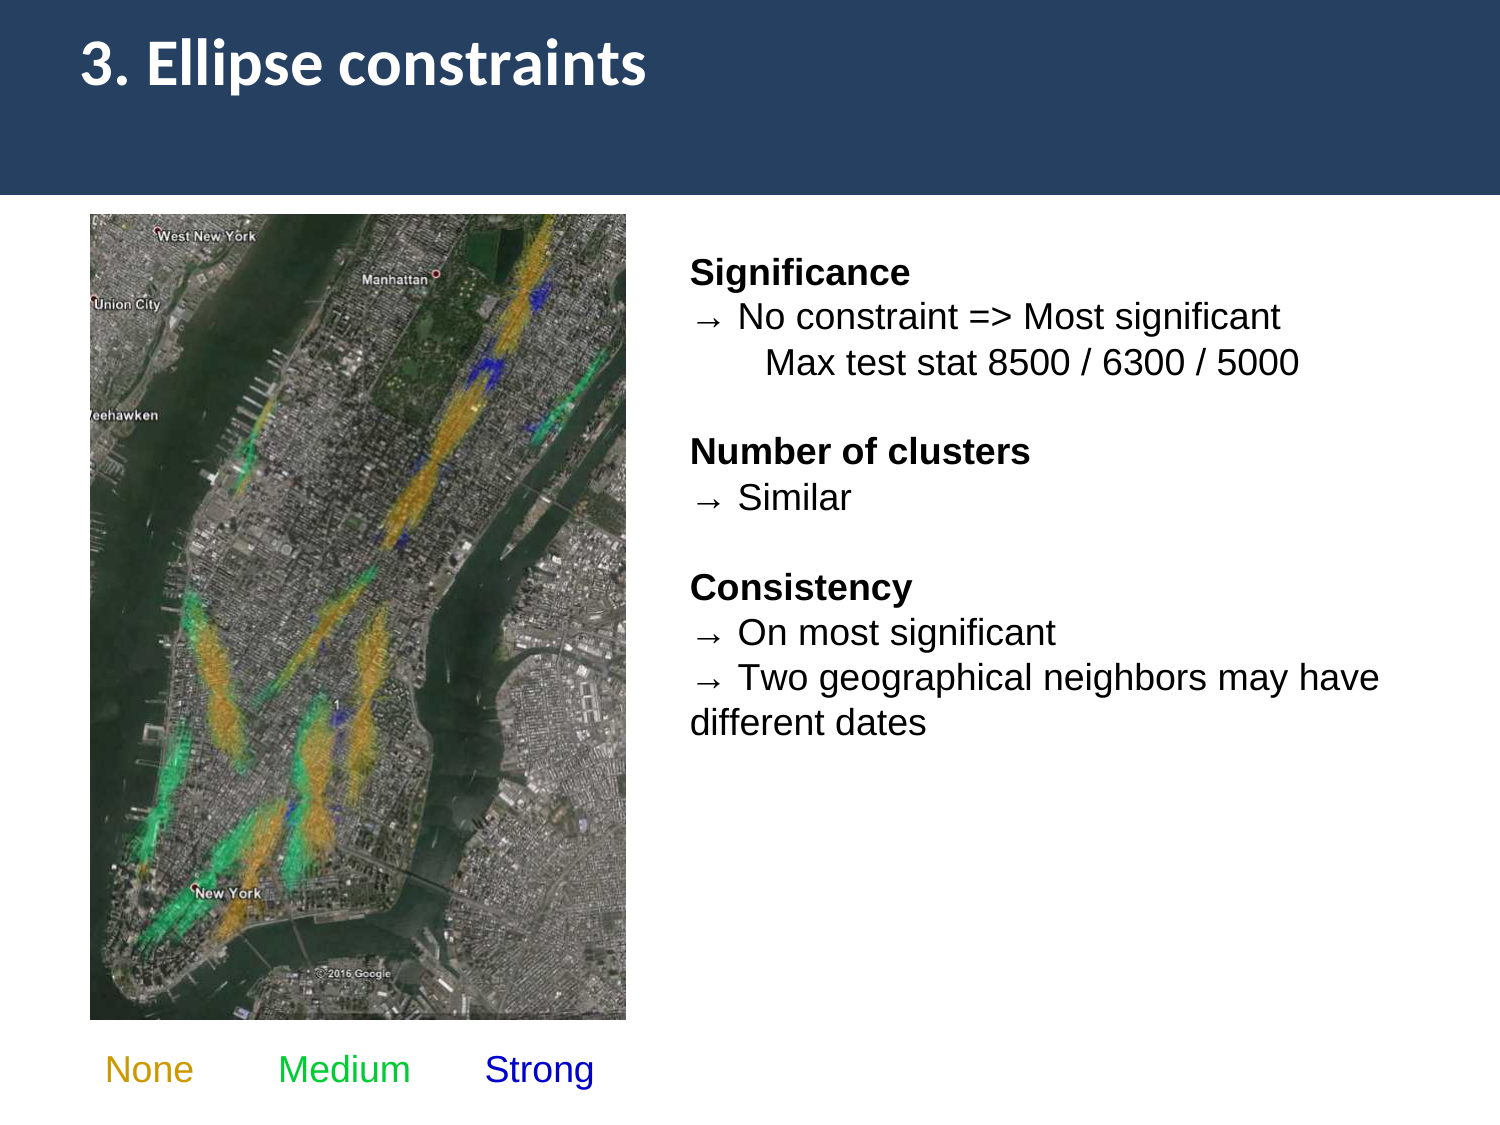

3. Ellipse constraints
Significance
→ No constraint => Most significant
	Max test stat 8500 / 6300 / 5000
Number of clusters
→ Similar
Consistency
→ On most significant
→ Two geographical neighbors may have different dates
None Medium Strong